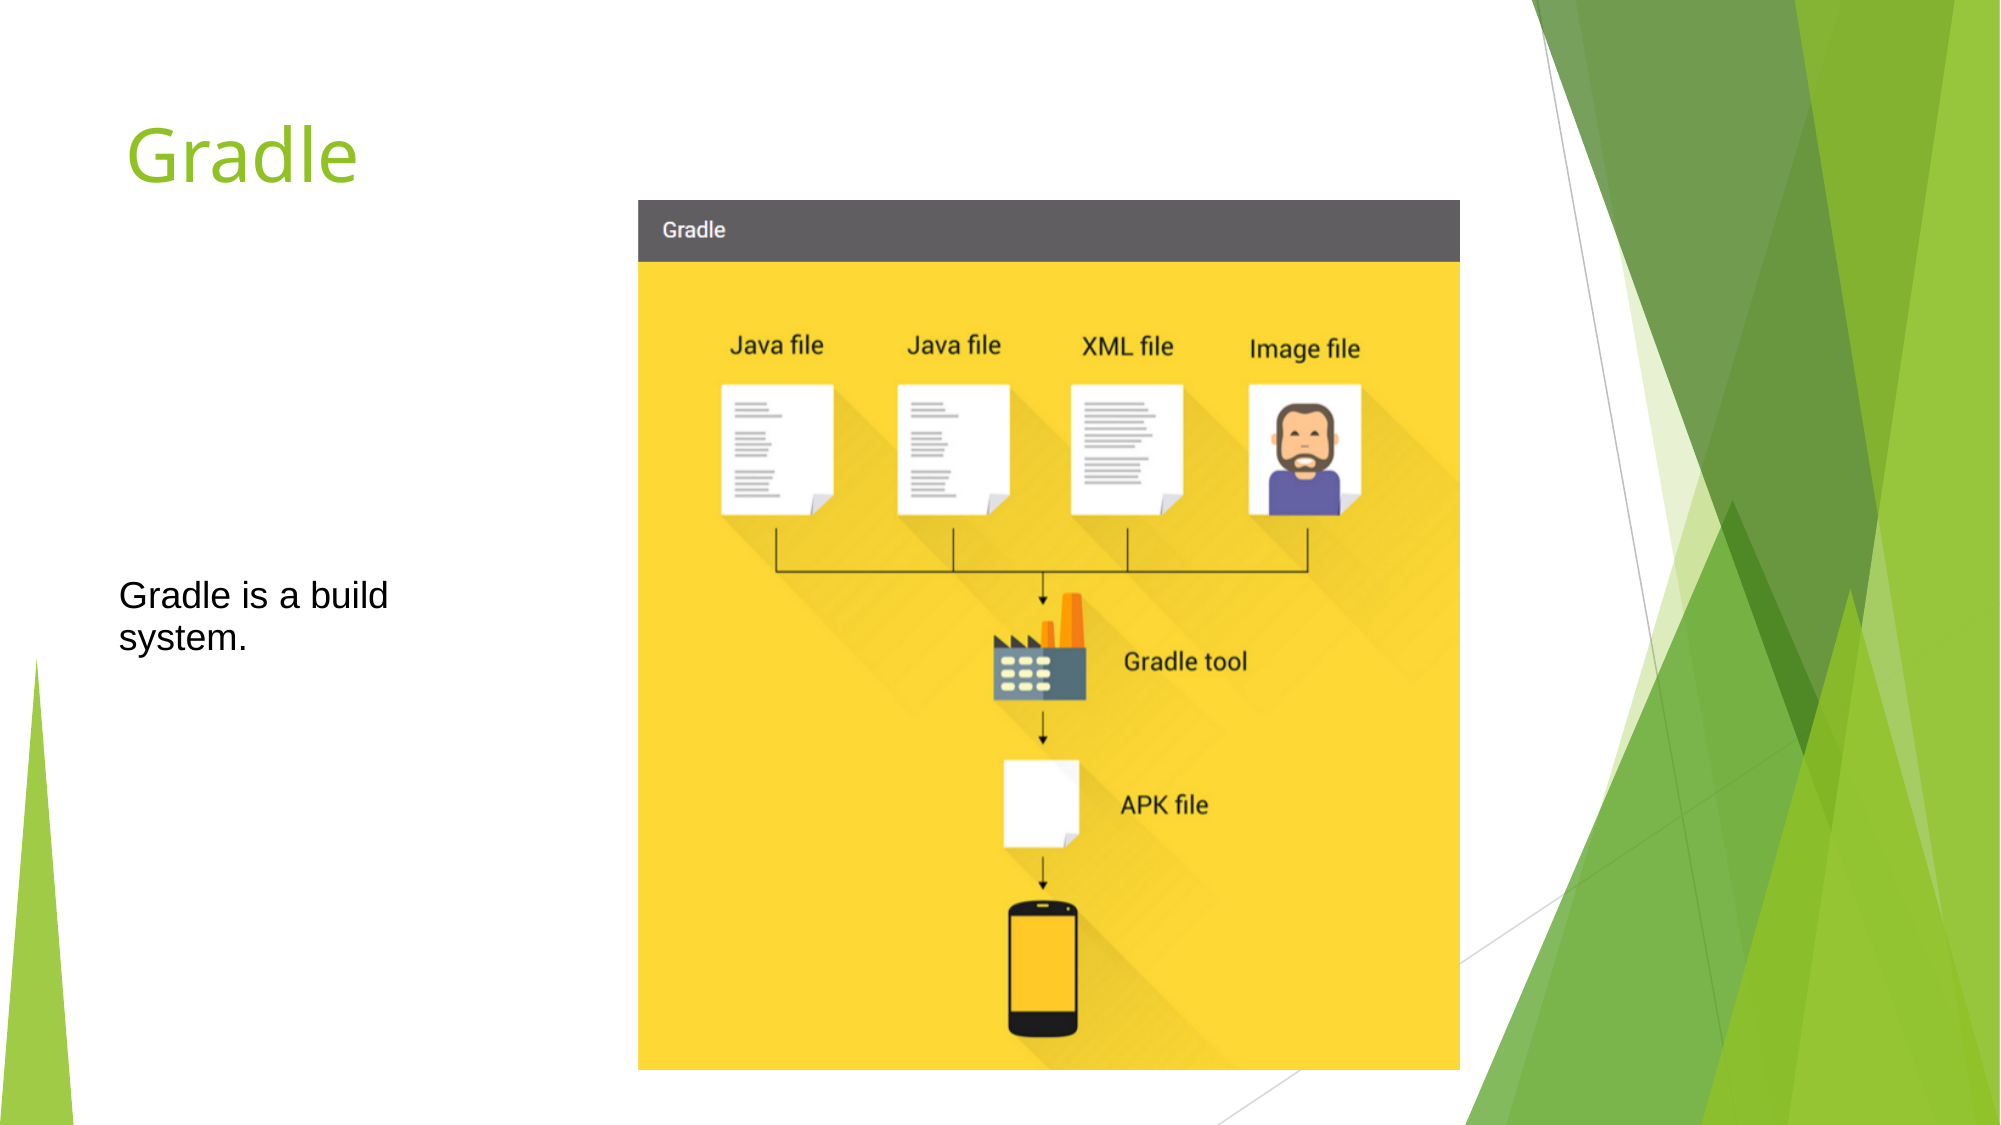

# Gradle
Gradle is a build system.